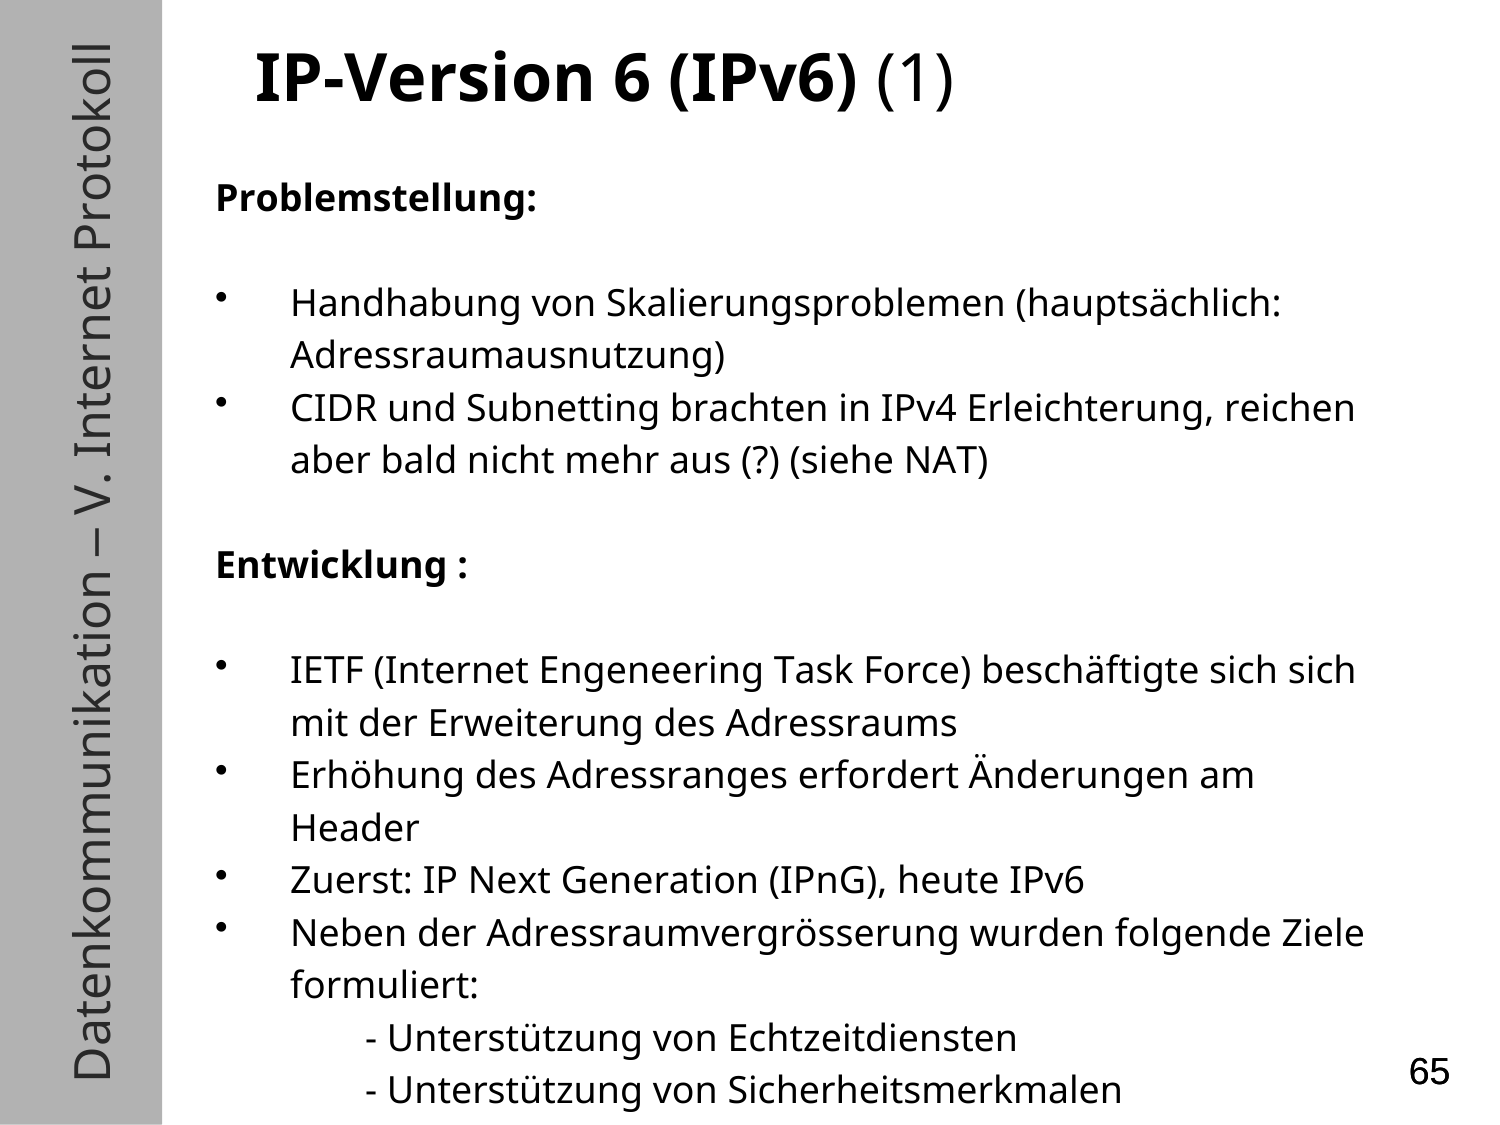

IP-Version 6 (IPv6) (1)
Problemstellung:
Handhabung von Skalierungsproblemen (hauptsächlich: Adressraumausnutzung)
CIDR und Subnetting brachten in IPv4 Erleichterung, reichen aber bald nicht mehr aus (?) (siehe NAT)
Entwicklung :
IETF (Internet Engeneering Task Force) beschäftigte sich sich mit der Erweiterung des Adressraums
Erhöhung des Adressranges erfordert Änderungen am Header
Zuerst: IP Next Generation (IPnG), heute IPv6
Neben der Adressraumvergrösserung wurden folgende Ziele formuliert:
		- Unterstützung von Echtzeitdiensten
		- Unterstützung von Sicherheitsmerkmalen
		- Automatische Konfiguration
		- Erweiterung der Routingfunktionalität (Mobile
 Hosts)
Datenkommunikation – V. Internet Protokoll